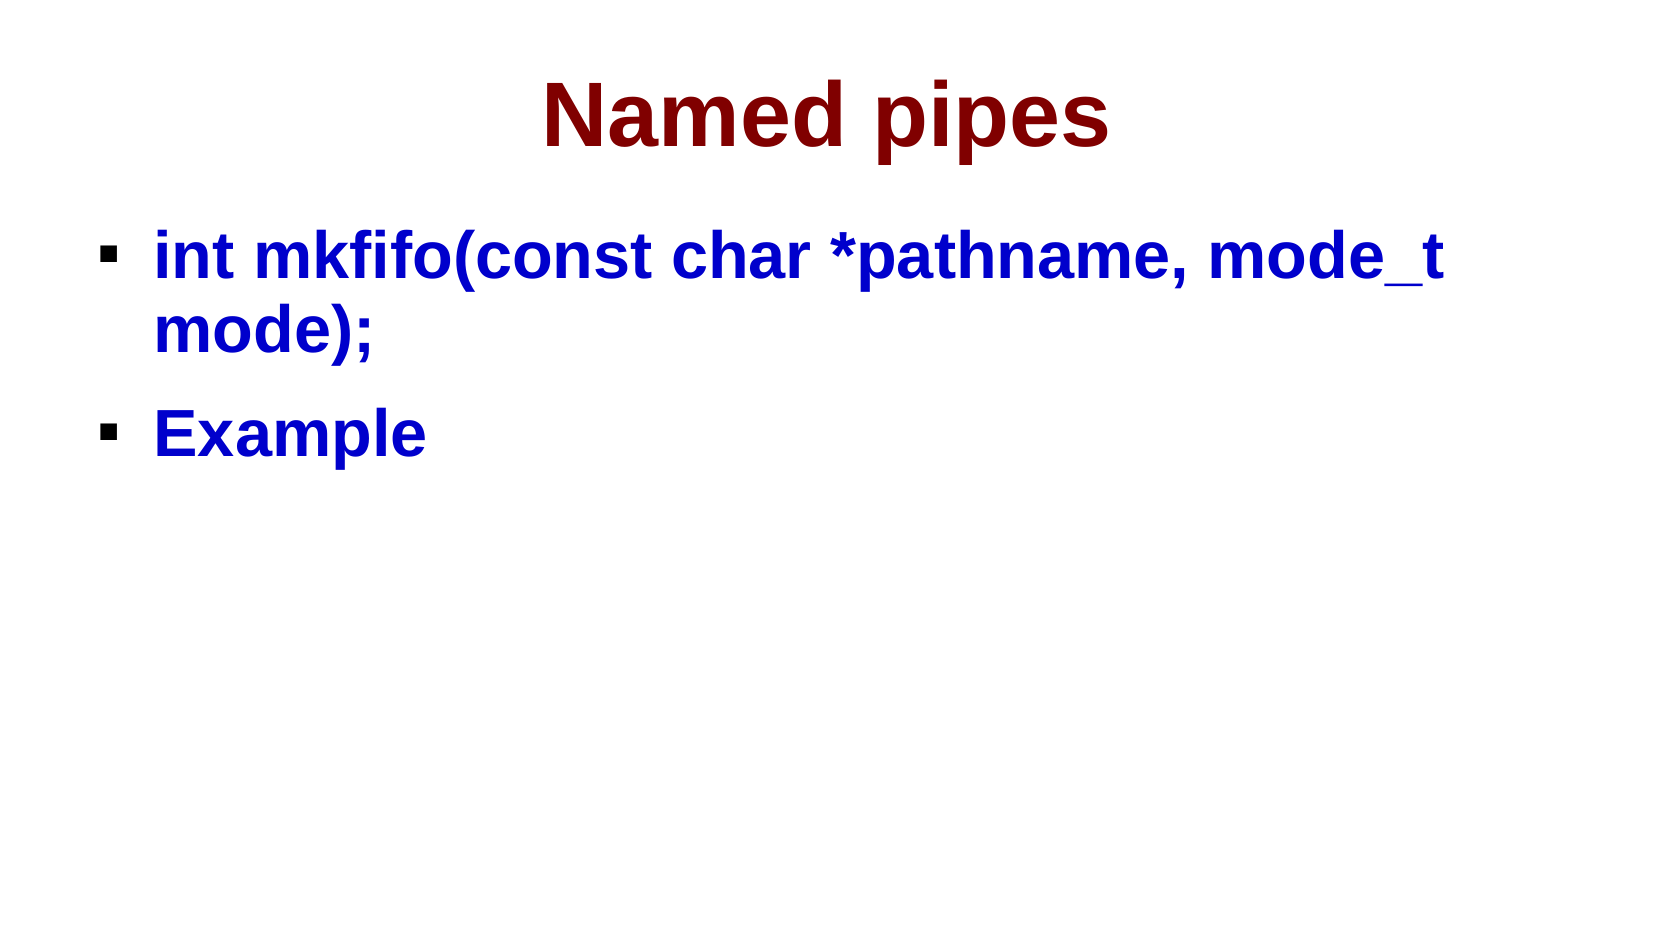

# Named pipes
int mkfifo(const char *pathname, mode_t mode);
Example